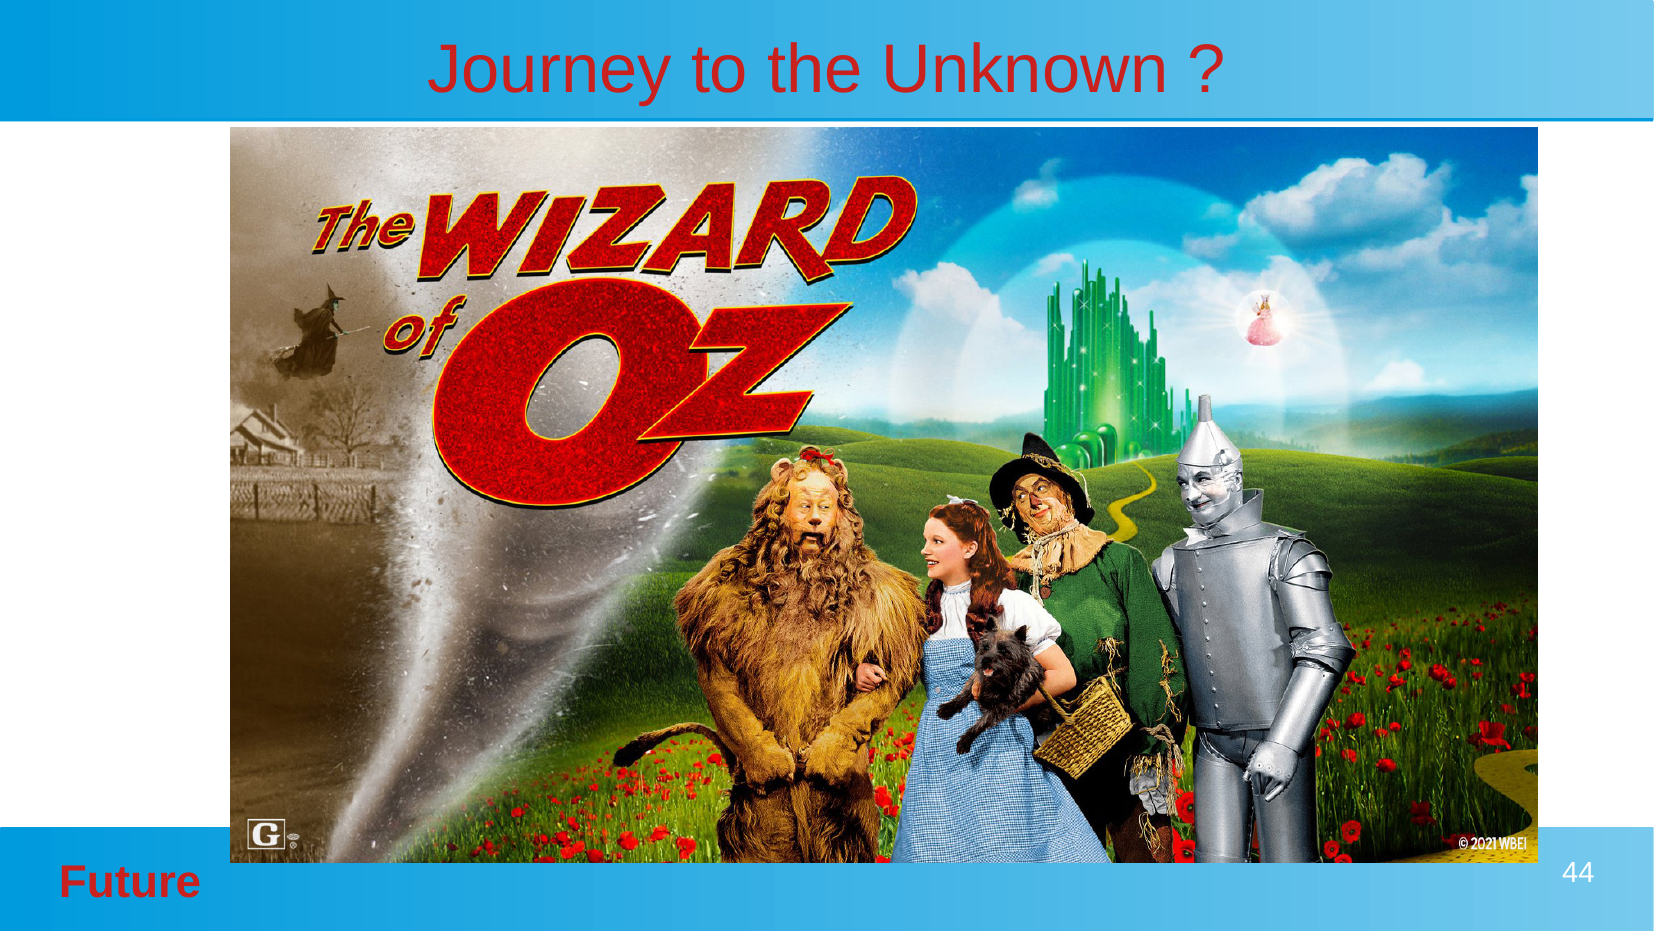

# Journey to the Unknown ?
44